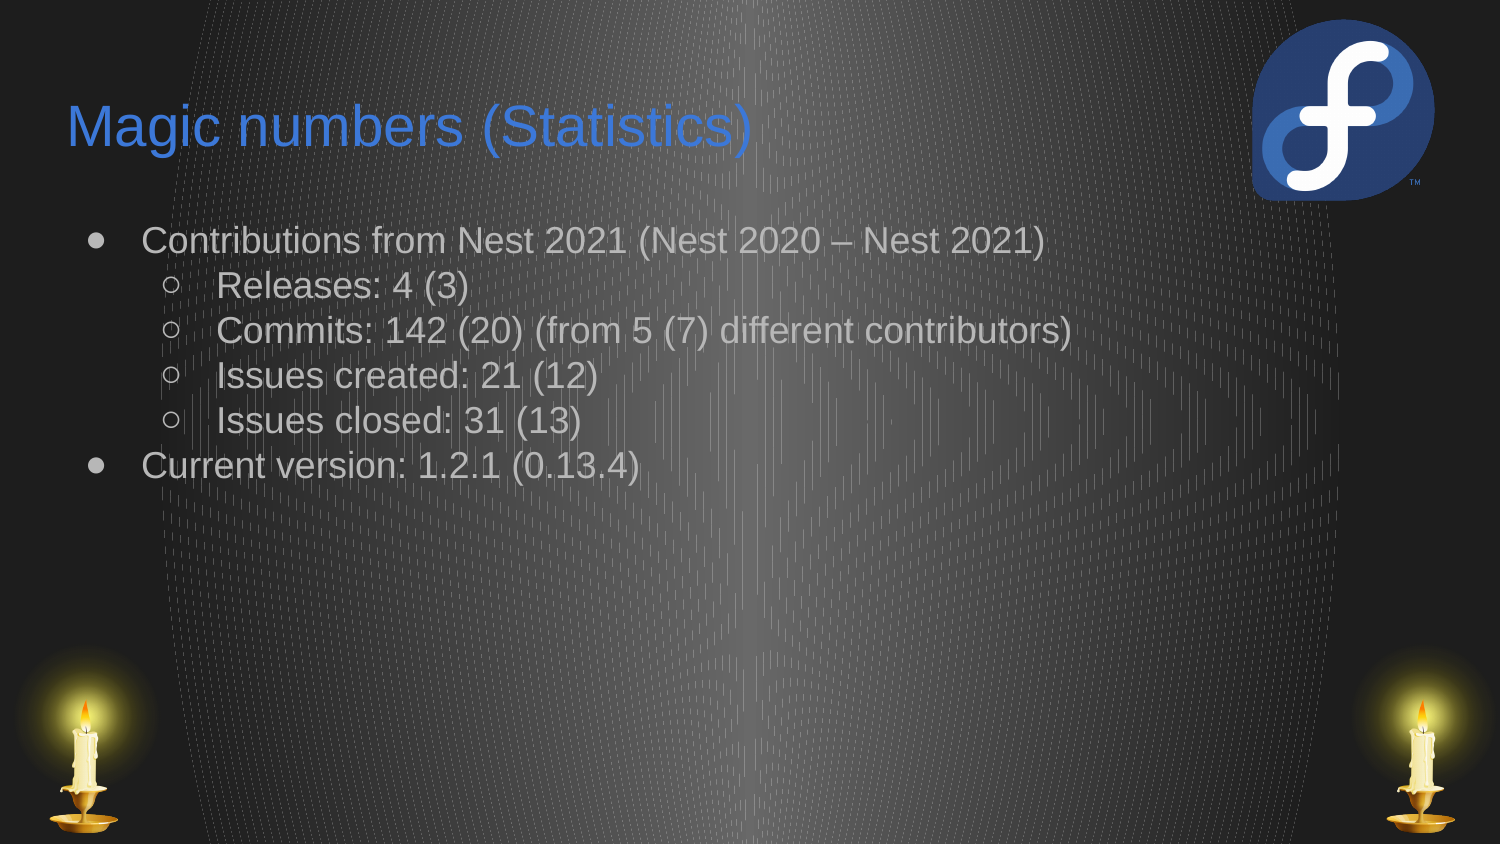

# Magic numbers (Statistics)
Contributions from Nest 2021 (Nest 2020 – Nest 2021)
Releases: 4 (3)
Commits: 142 (20) (from 5 (7) different contributors)
Issues created: 21 (12)
Issues closed: 31 (13)
Current version: 1.2.1 (0.13.4)